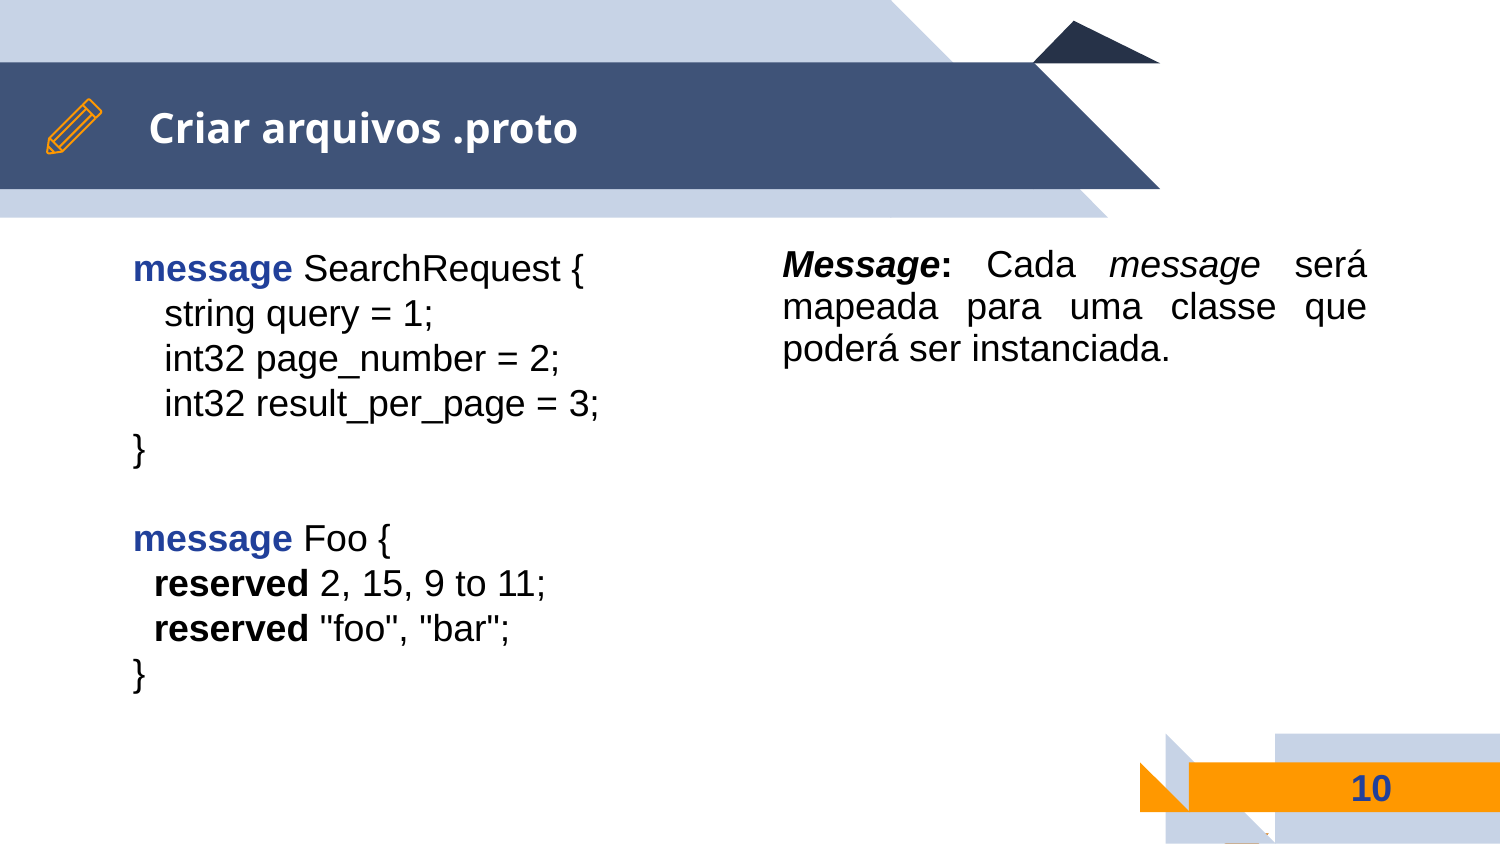

Criar arquivos .proto
message SearchRequest {
 string query = 1;
 int32 page_number = 2;
 int32 result_per_page = 3;
}
message Foo {
 reserved 2, 15, 9 to 11;
 reserved "foo", "bar";
}
Message: Cada message será mapeada para uma classe que poderá ser instanciada.
10